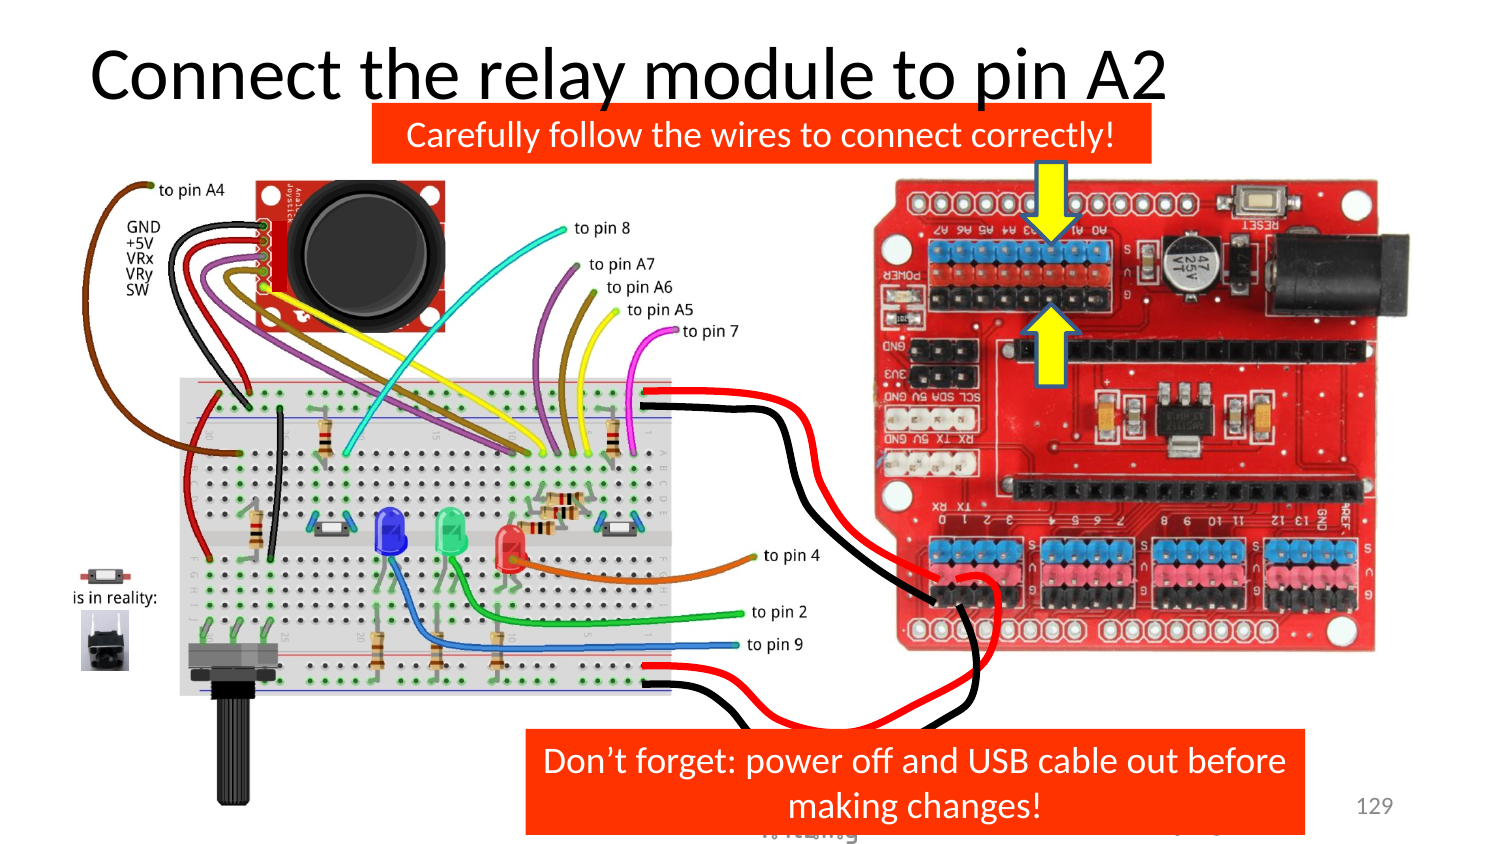

# Connect the relay module to pin A2
Carefully follow the wires to connect correctly!
Don’t forget: power off and USB cable out before making changes!